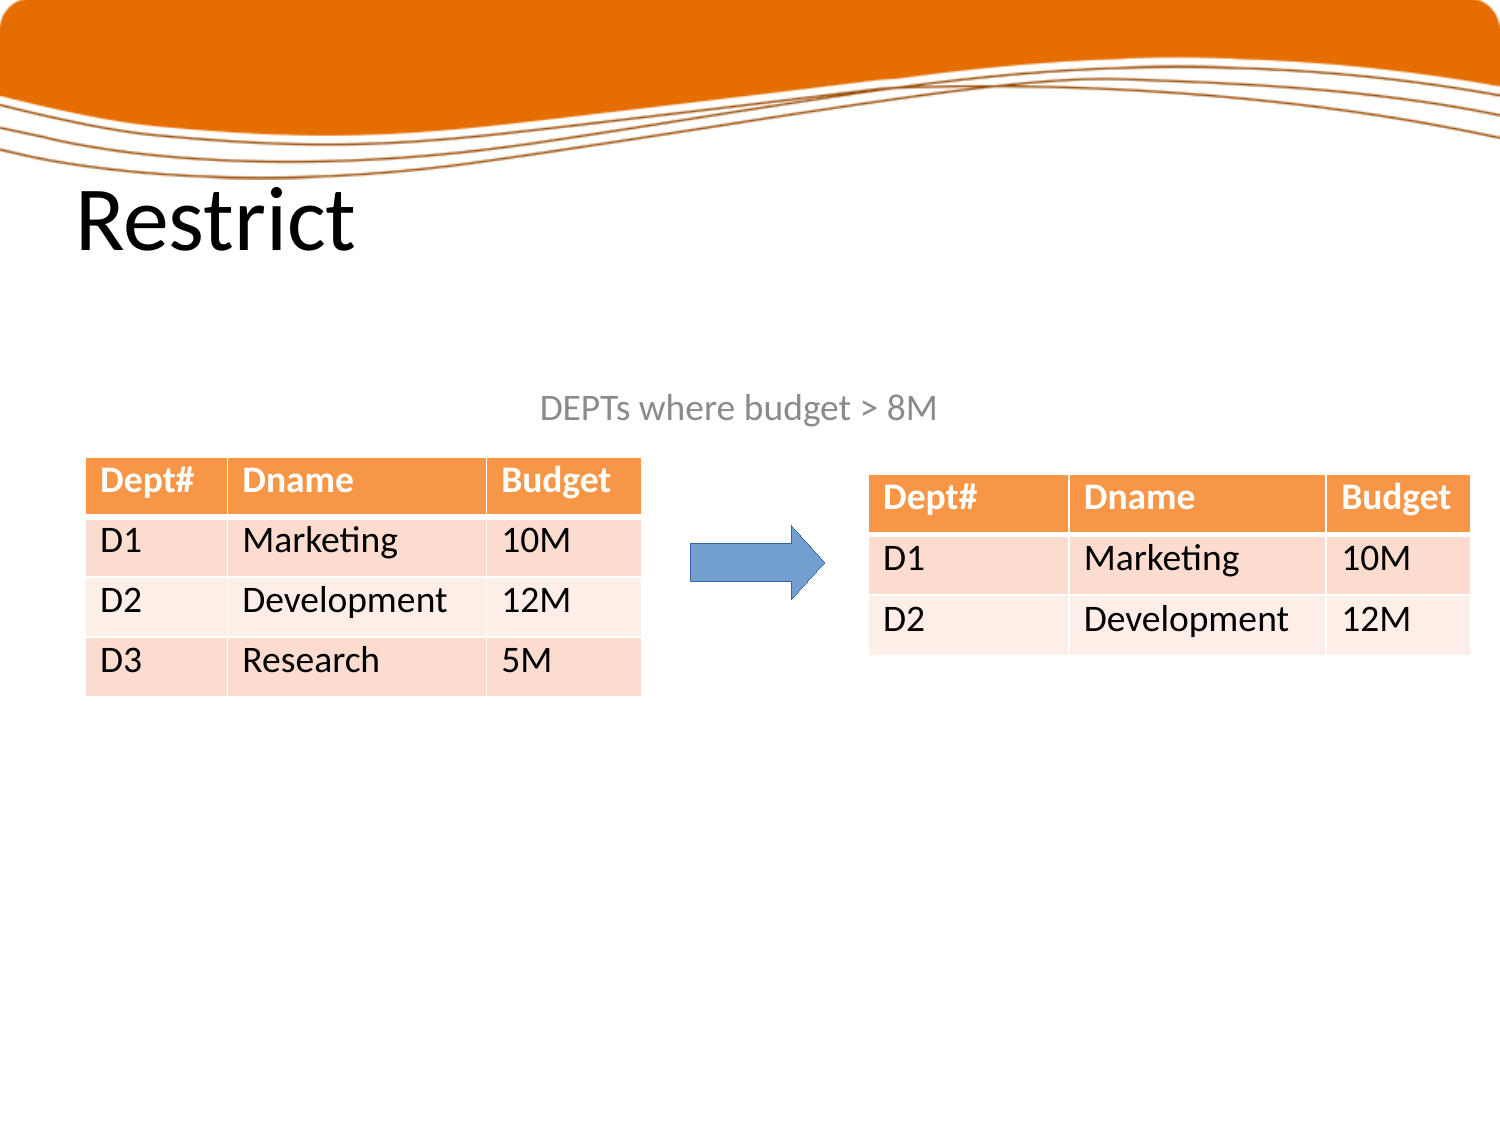

Restrict
DEPTs where budget > 8M
| Dept# | Dname | Budget |
| --- | --- | --- |
| D1 | Marketing | 10M |
| D2 | Development | 12M |
| D3 | Research | 5M |
| Dept# | Dname | Budget |
| --- | --- | --- |
| D1 | Marketing | 10M |
| D2 | Development | 12M |